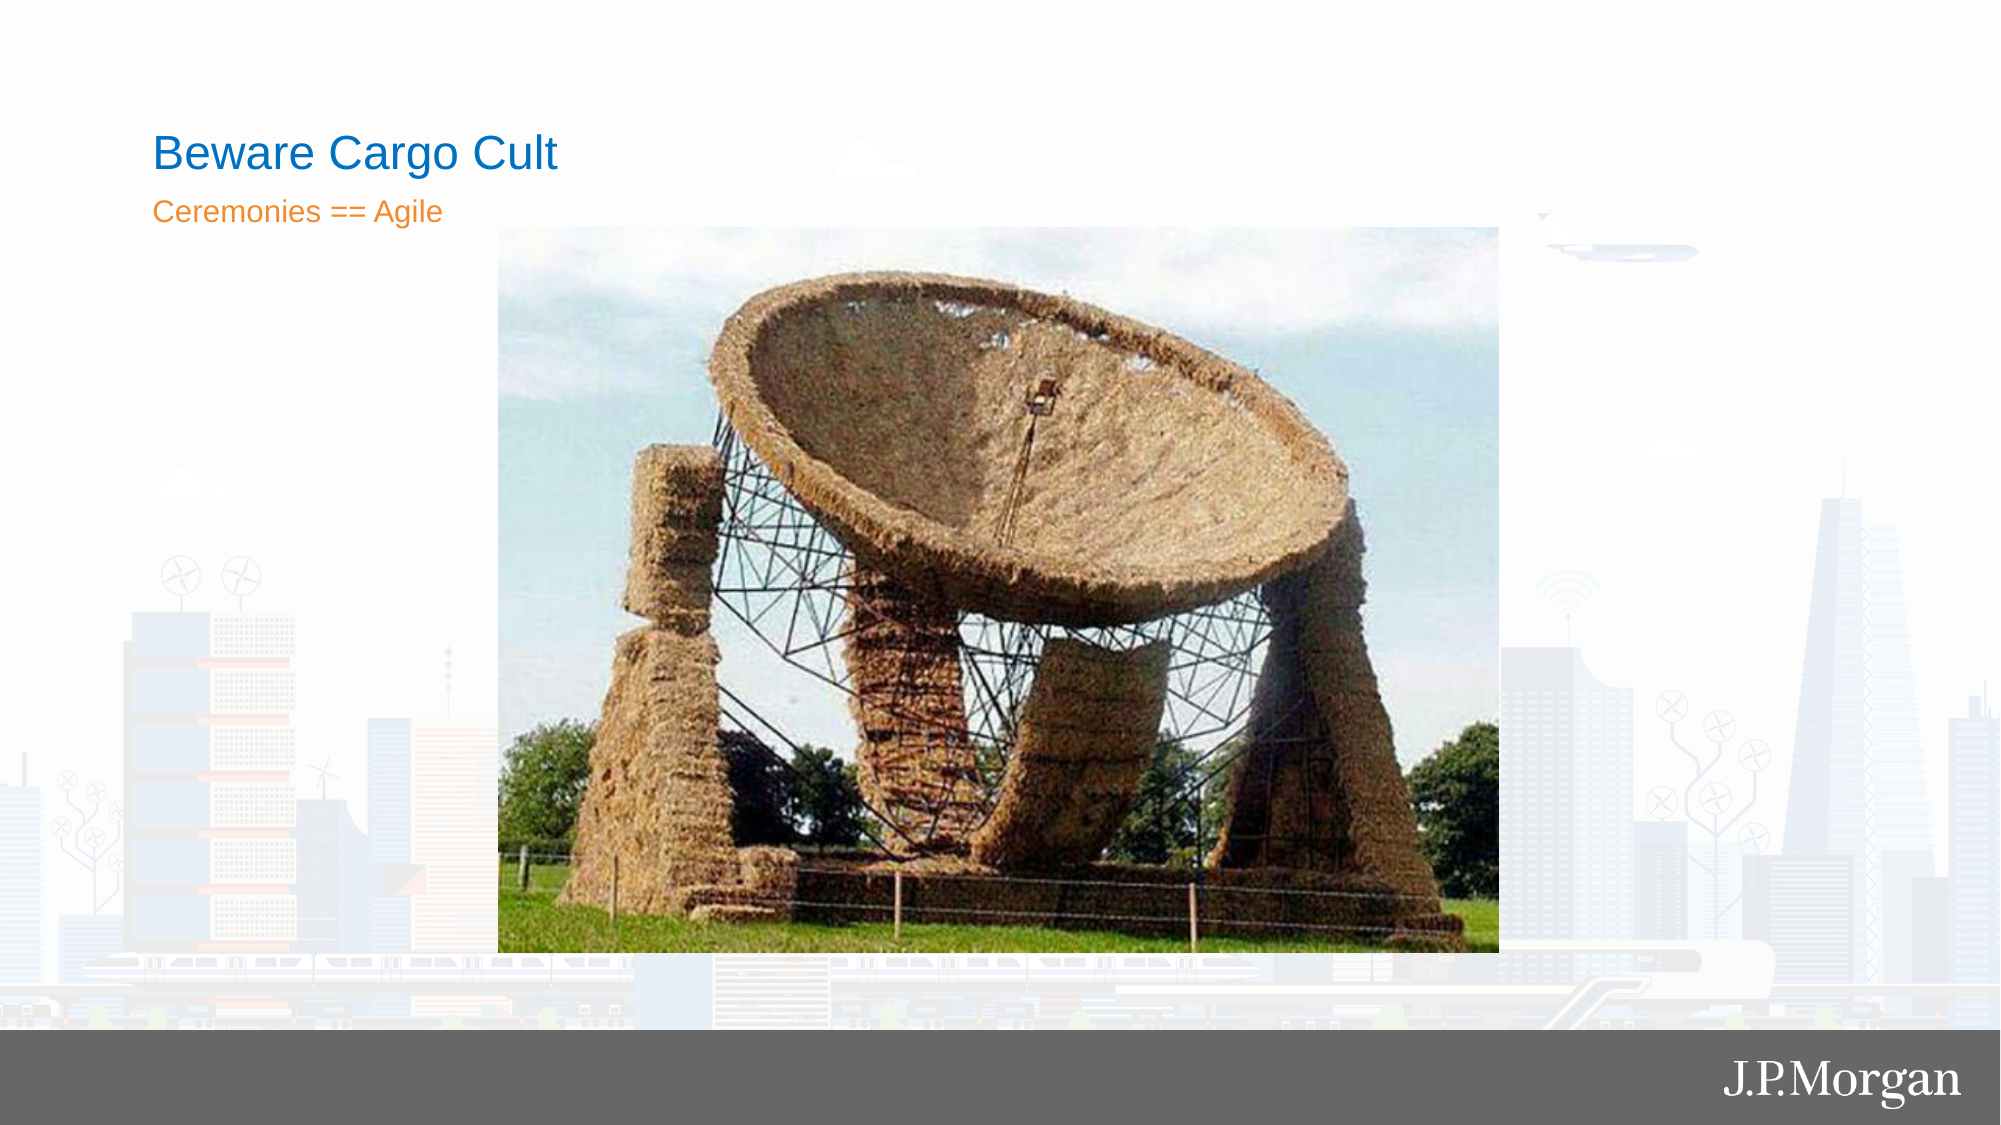

# Beware Cargo Cult
Ceremonies == Agile